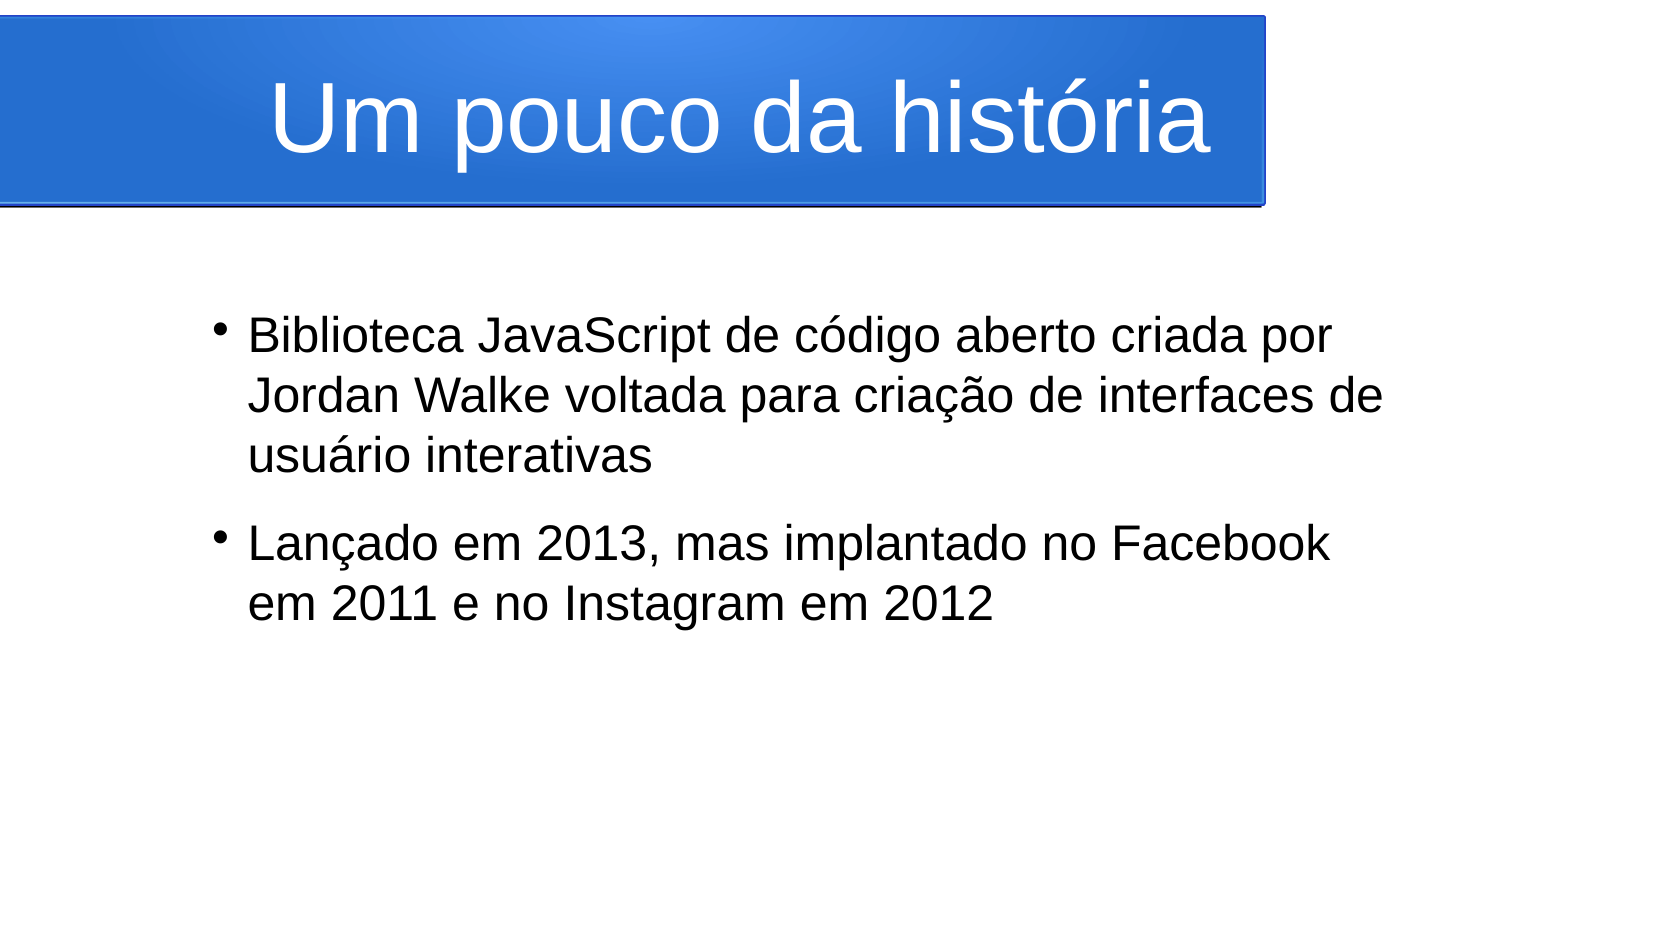

Um pouco da história
Biblioteca JavaScript de código aberto criada por Jordan Walke voltada para criação de interfaces de usuário interativas
Lançado em 2013, mas implantado no Facebook em 2011 e no Instagram em 2012